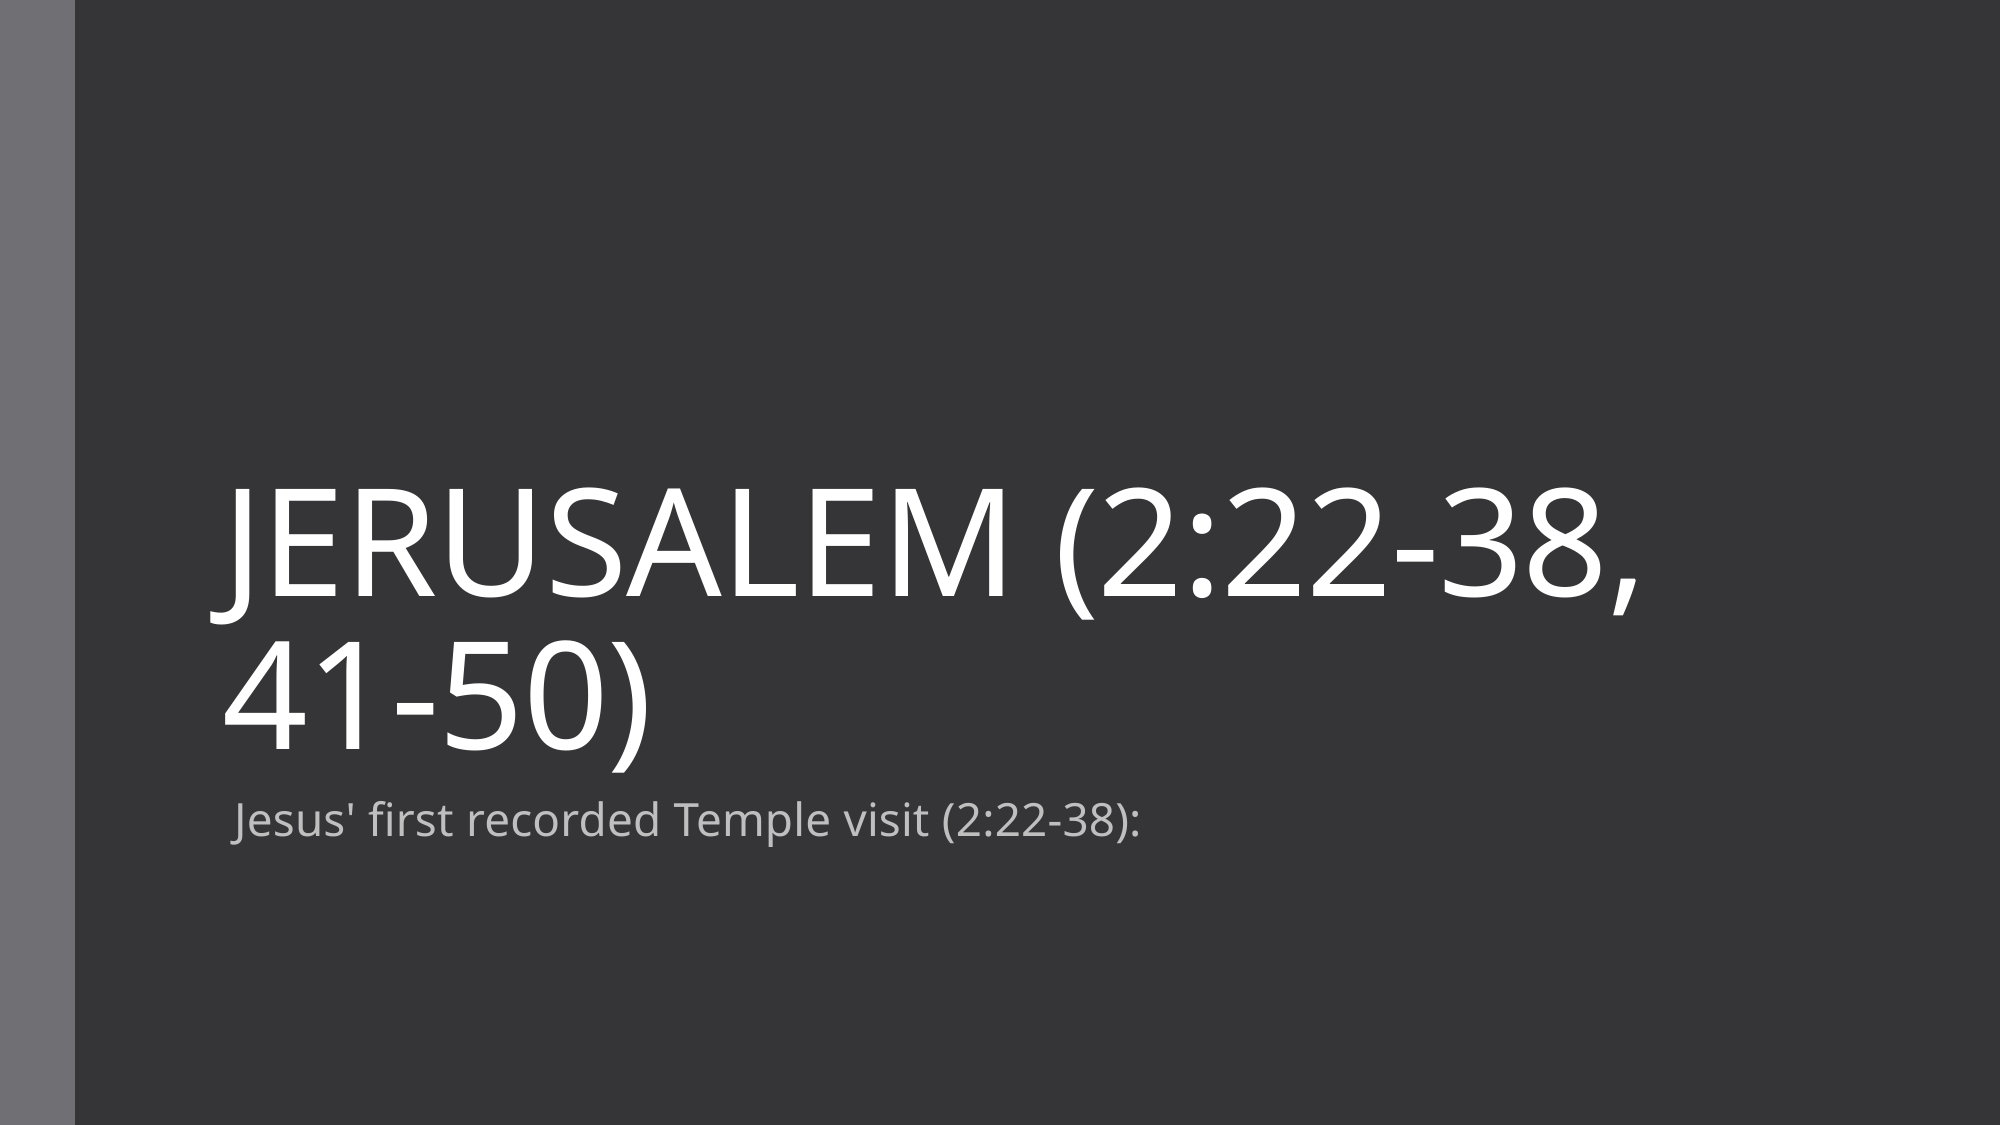

# JERUSALEM (2:22-38, 41-50)
 Jesus' first recorded Temple visit (2:22-38):